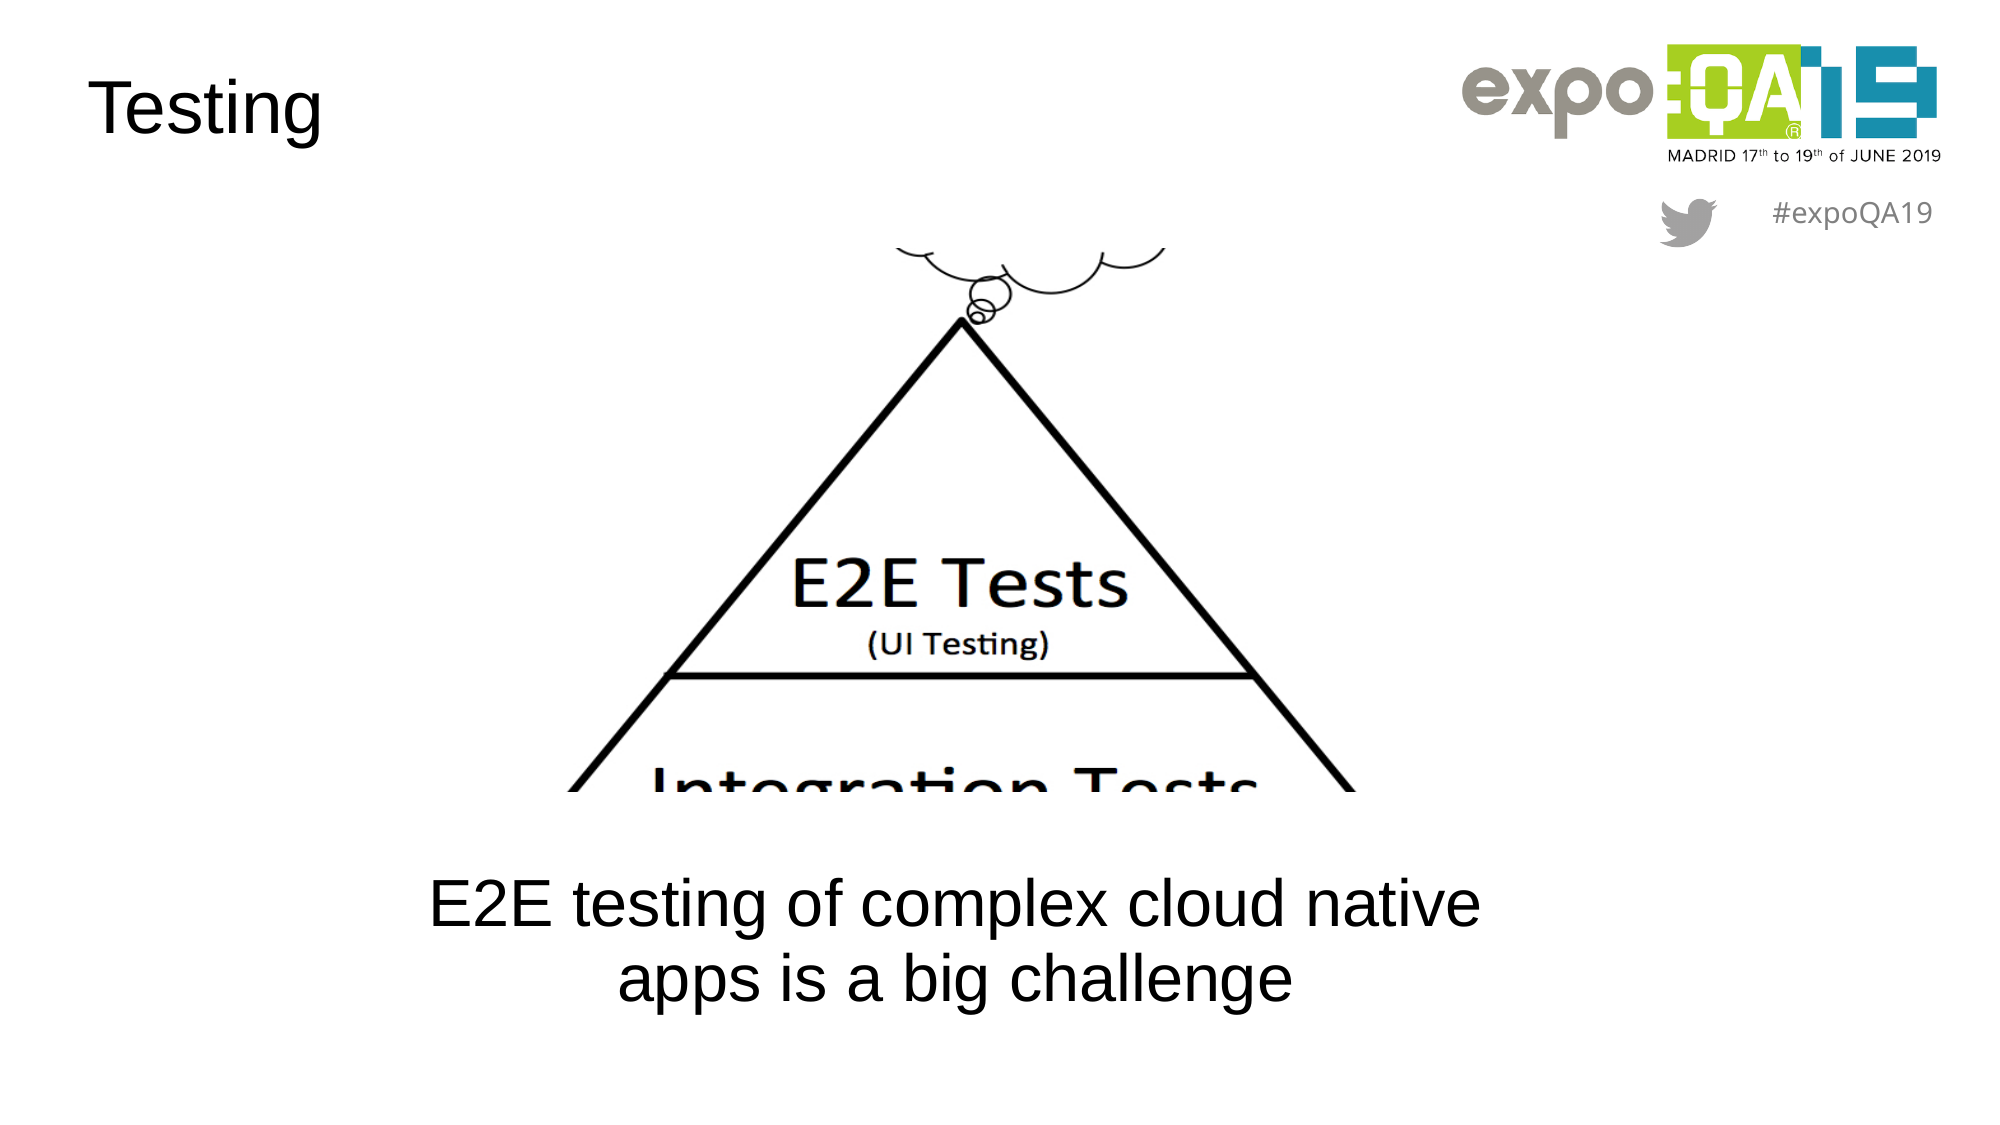

# Testing
E2E testing of complex cloud native apps is a big challenge